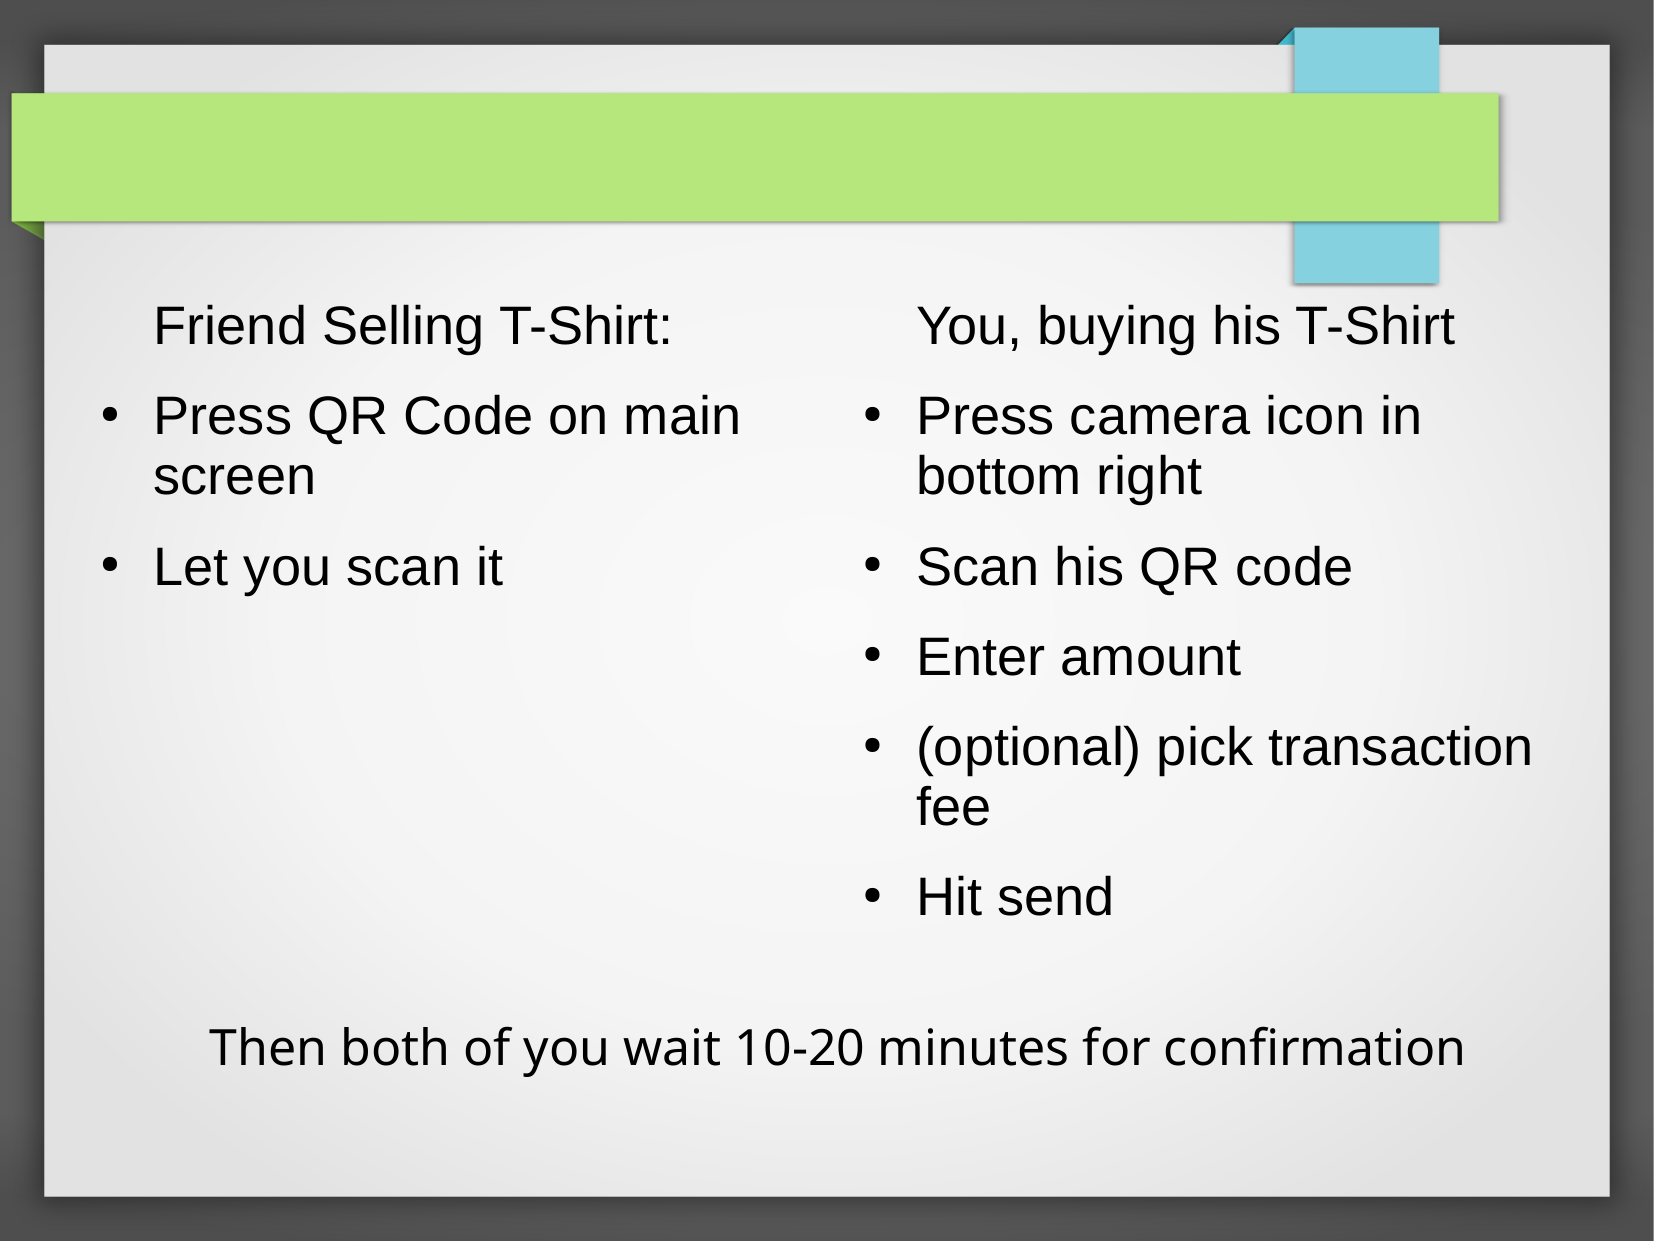

#
Friend Selling T-Shirt:
Press QR Code on main screen
Let you scan it
You, buying his T-Shirt
Press camera icon in bottom right
Scan his QR code
Enter amount
(optional) pick transaction fee
Hit send
Then both of you wait 10-20 minutes for confirmation